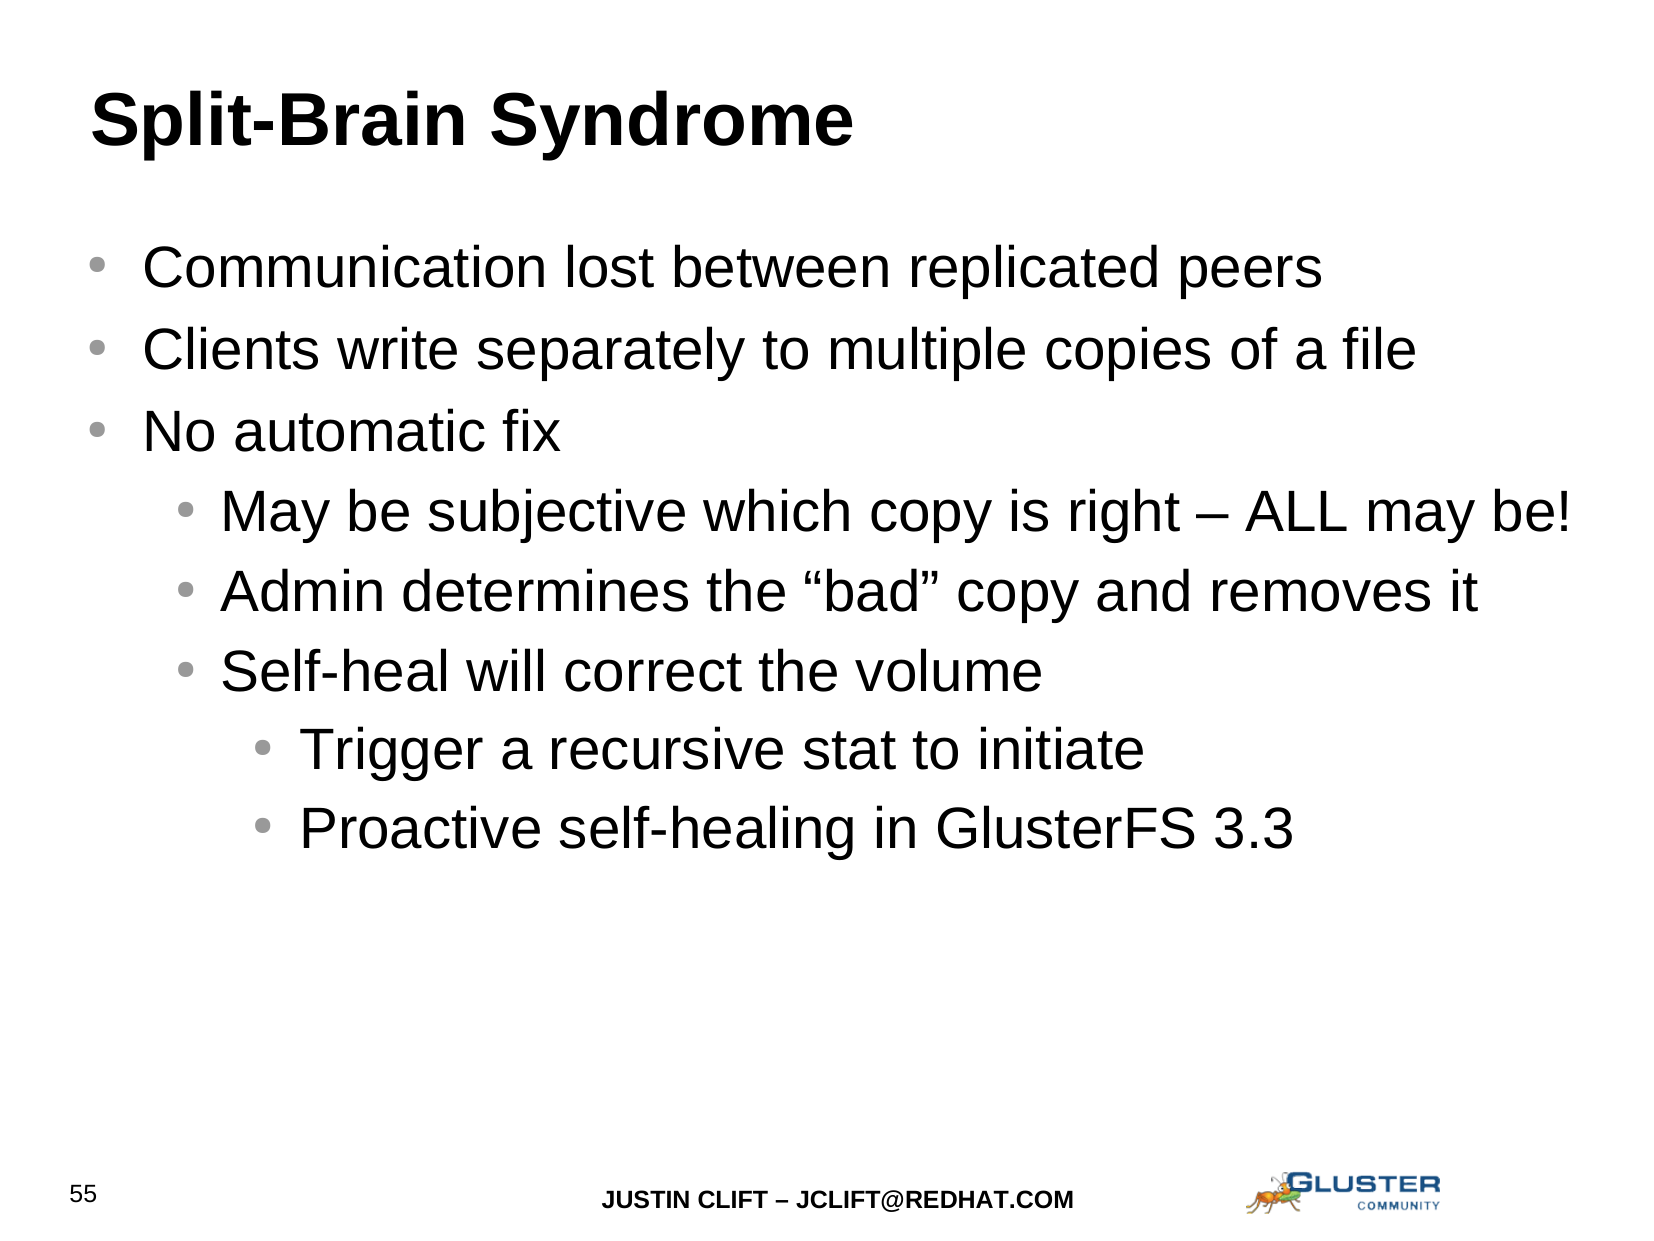

# Split-Brain Syndrome
Communication lost between replicated peers
Clients write separately to multiple copies of a file
No automatic fix
May be subjective which copy is right – ALL may be!
Admin determines the “bad” copy and removes it
Self-heal will correct the volume
Trigger a recursive stat to initiate
Proactive self-healing in GlusterFS 3.3